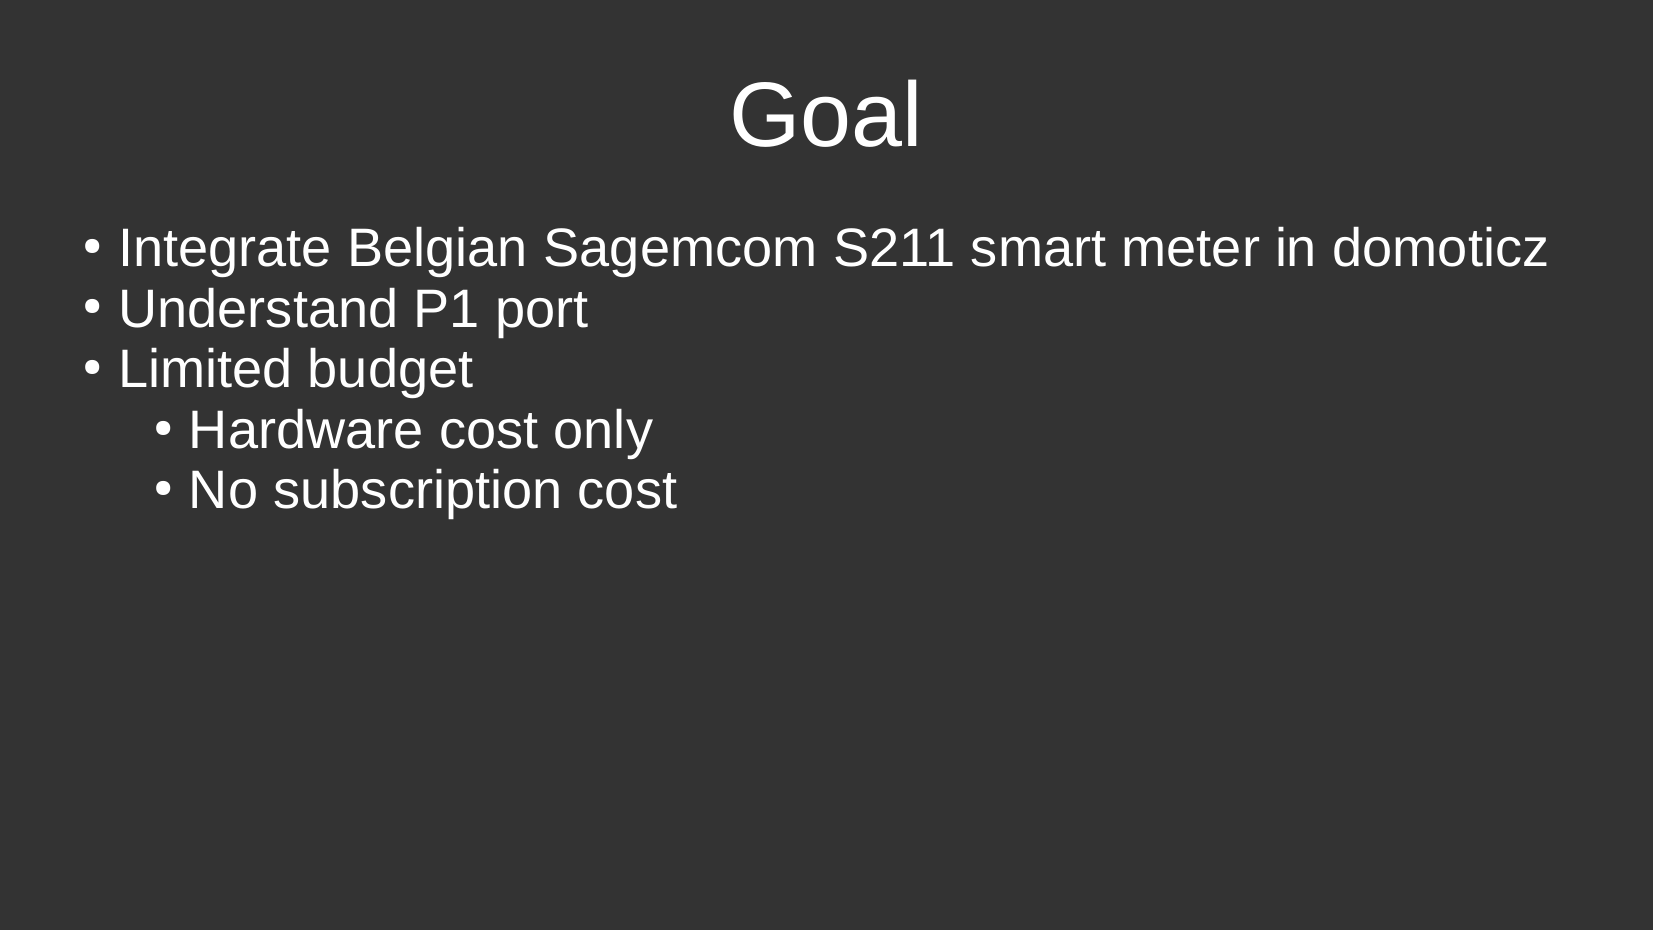

# Goal
Integrate Belgian Sagemcom S211 smart meter in domoticz
Understand P1 port
Limited budget
Hardware cost only
No subscription cost